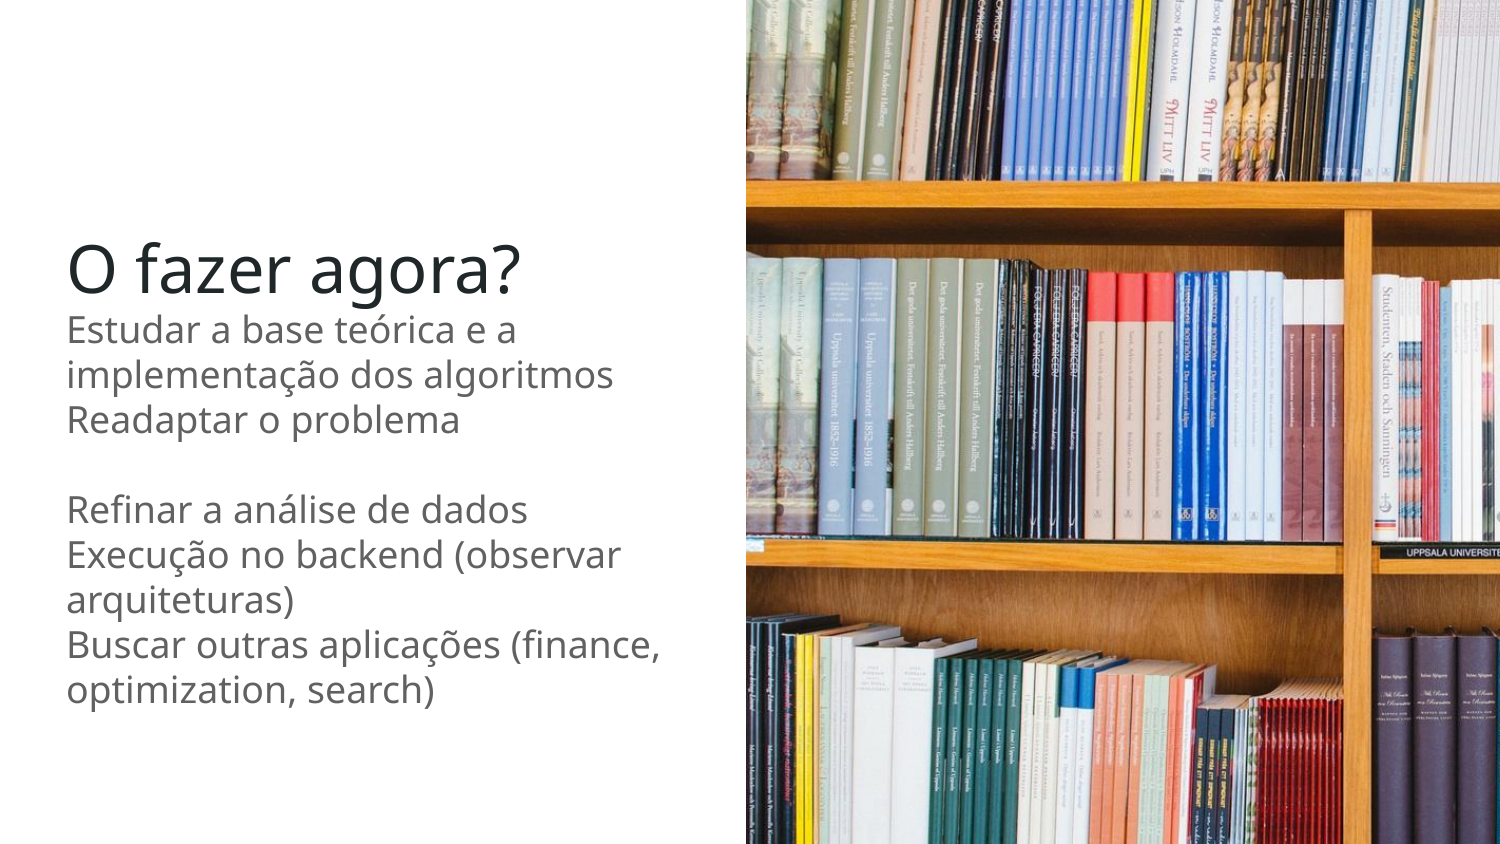

# O fazer agora? Estudar a base teórica e a implementação dos algoritmos Readaptar o problema Refinar a análise de dados Execução no backend (observar arquiteturas) Buscar outras aplicações (finance, optimization, search)